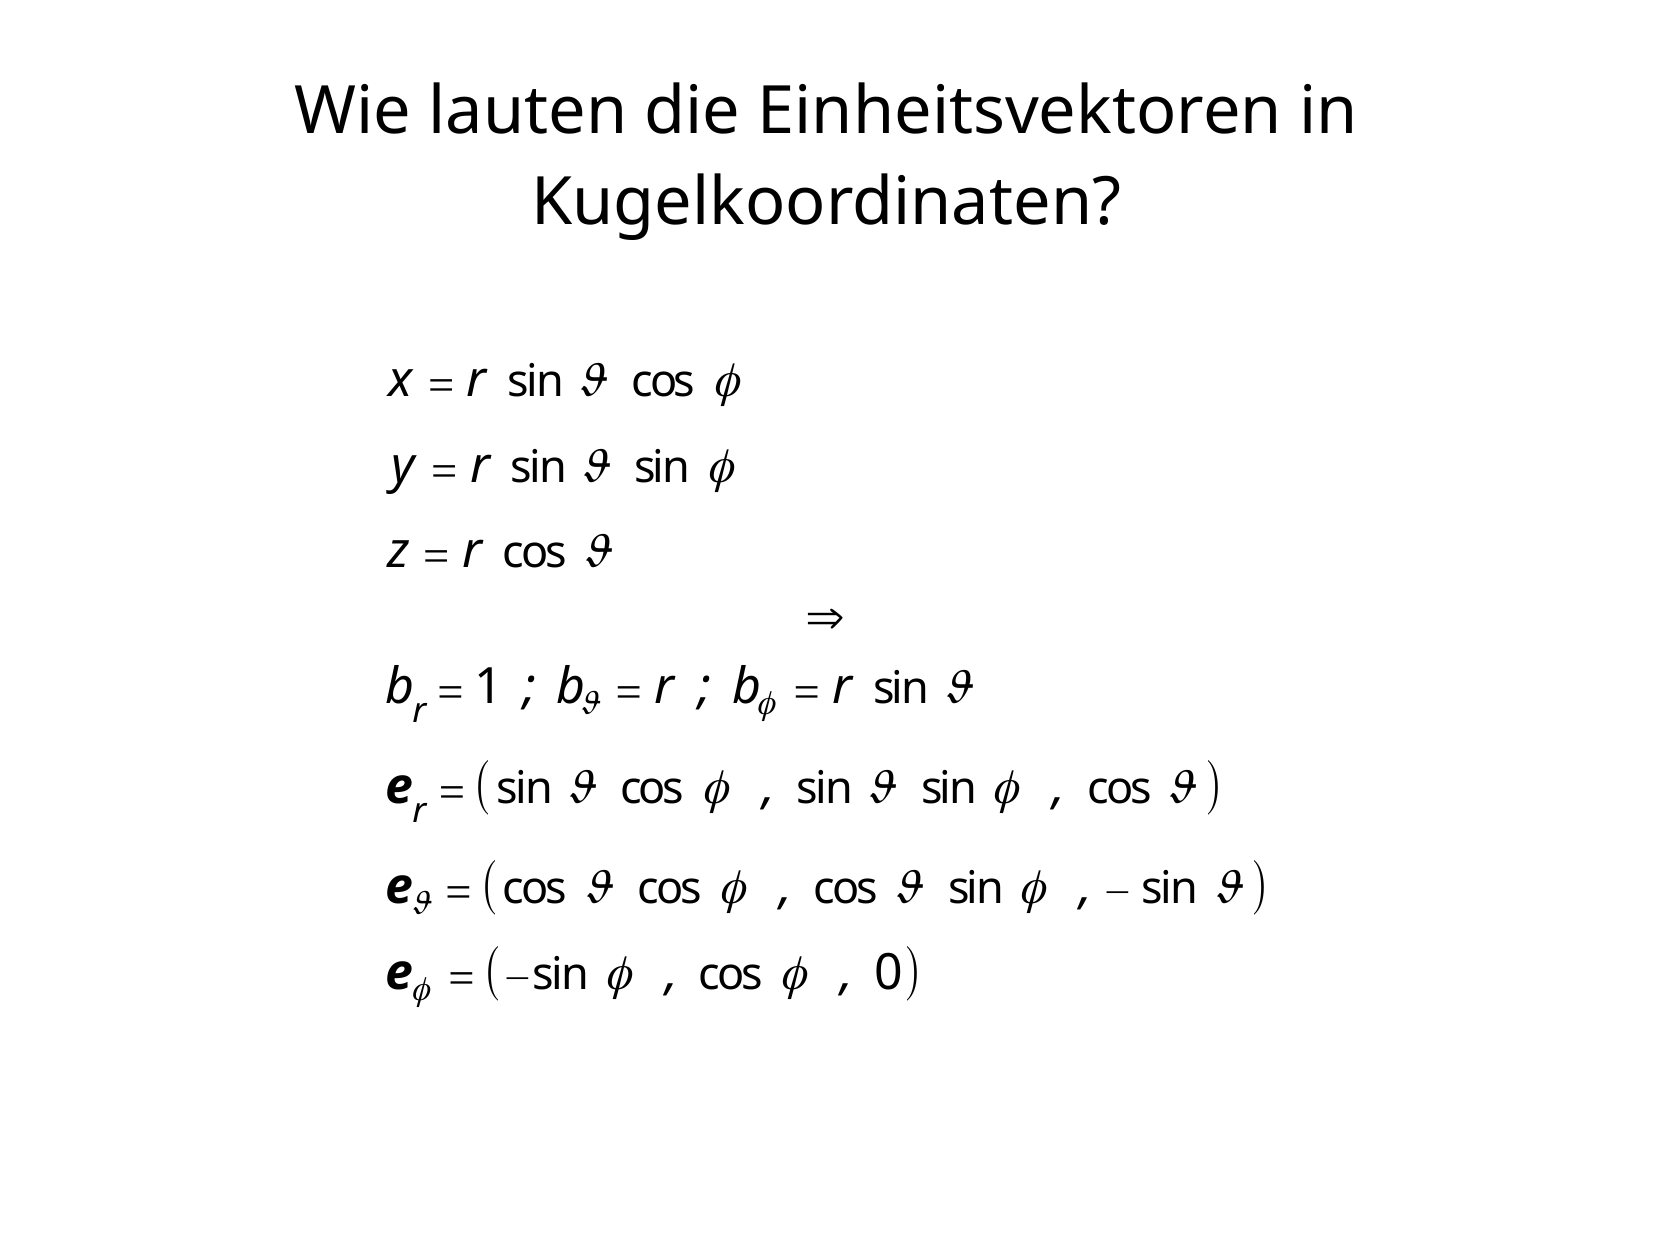

# Wie lauten die Einheitsvektoren in Kugelkoordinaten?